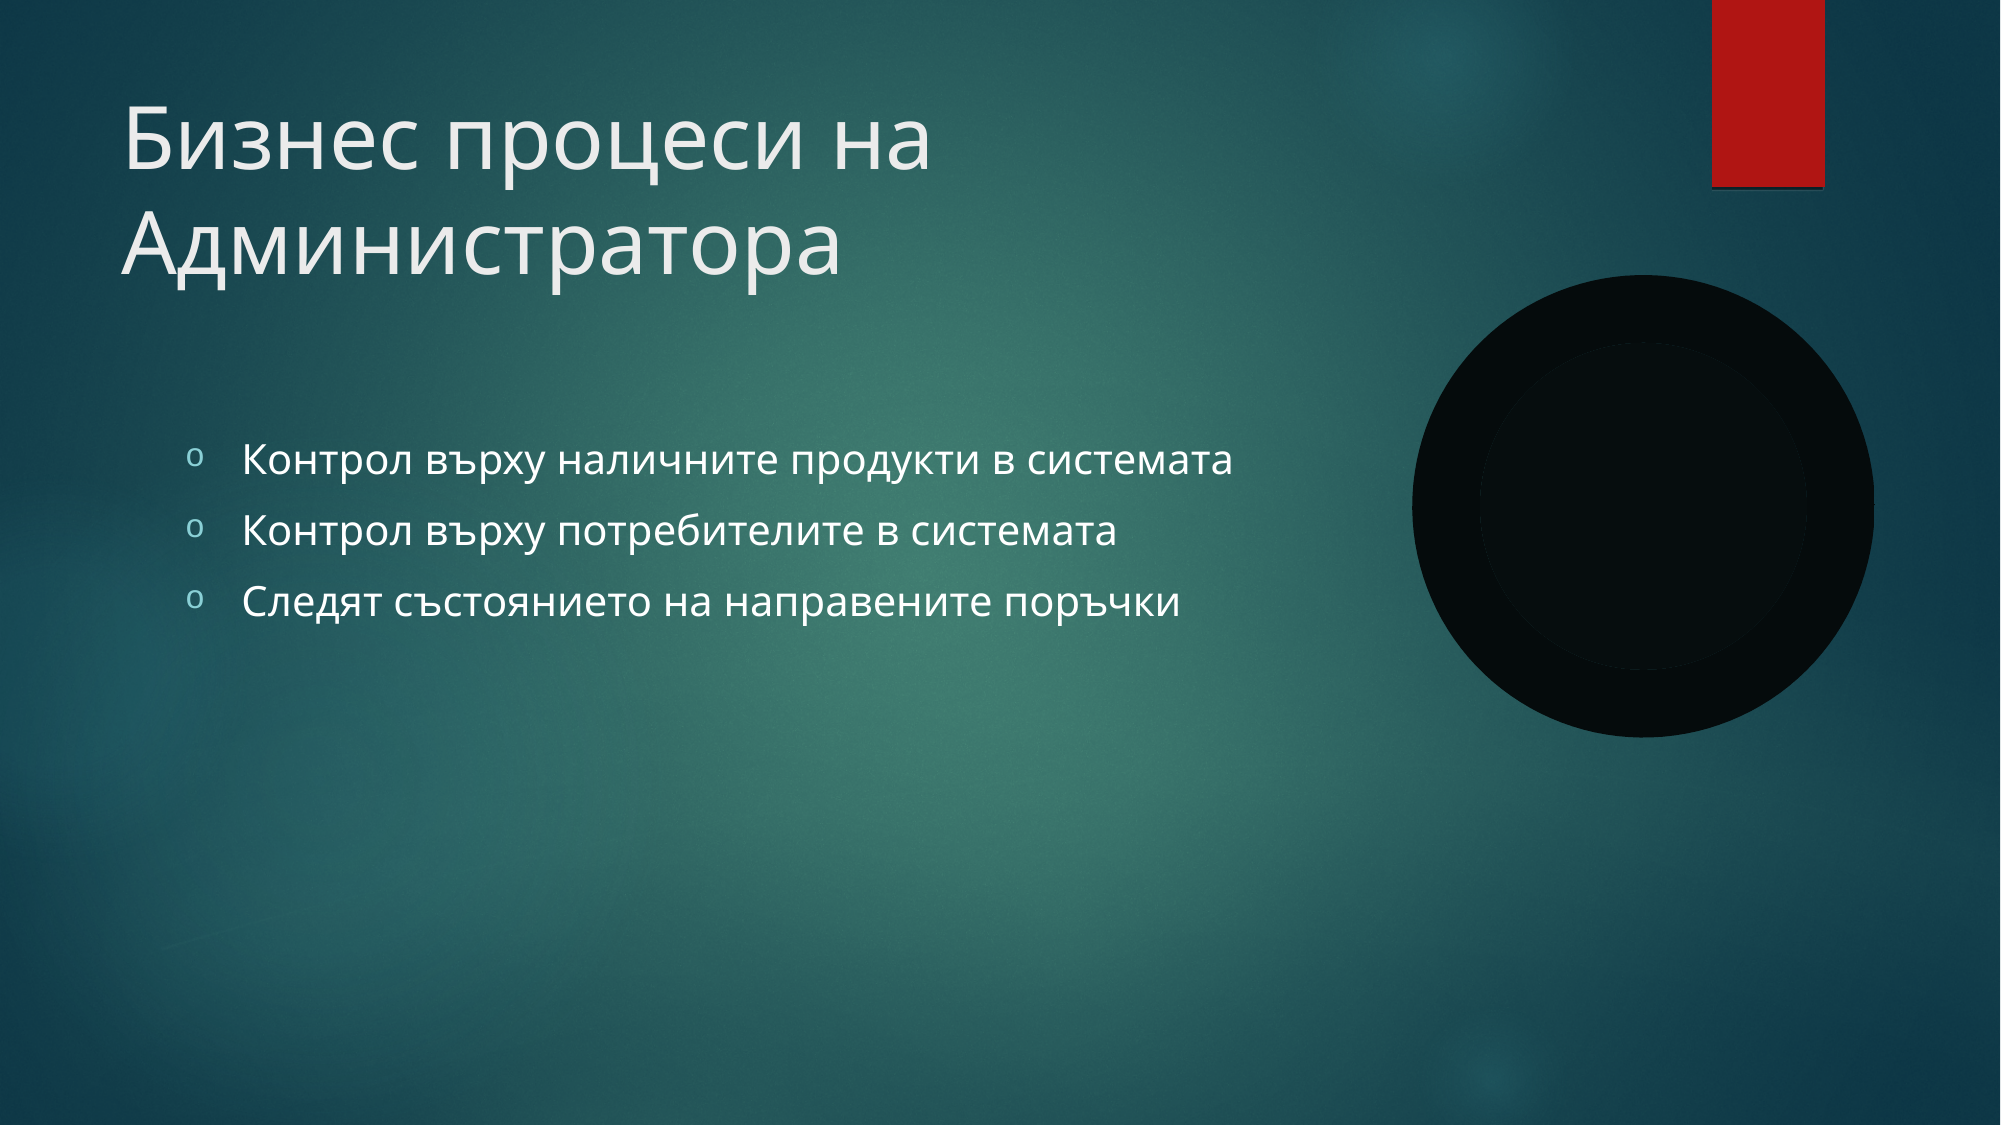

# Бизнес процеси на Администратора
Контрол върху наличните продукти в системата
Контрол върху потребителите в системата
Следят състоянието на направените поръчки